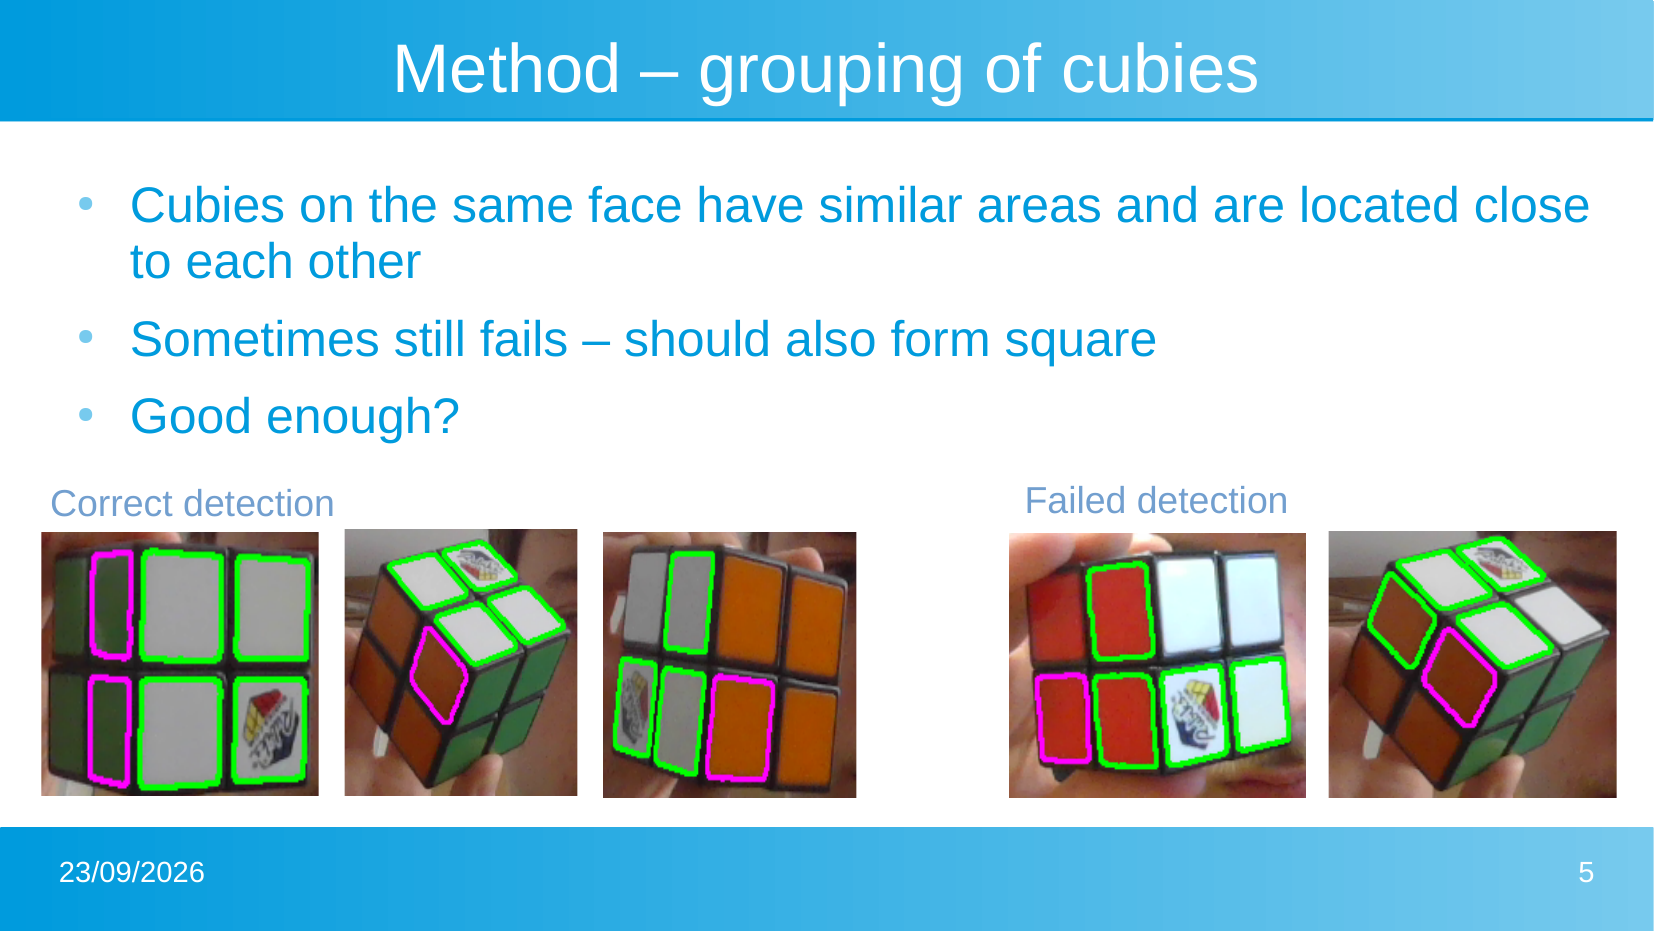

# Method – grouping of cubies
Cubies on the same face have similar areas and are located close to each other
Sometimes still fails – should also form square
Good enough?
Failed detection
Correct detection
5